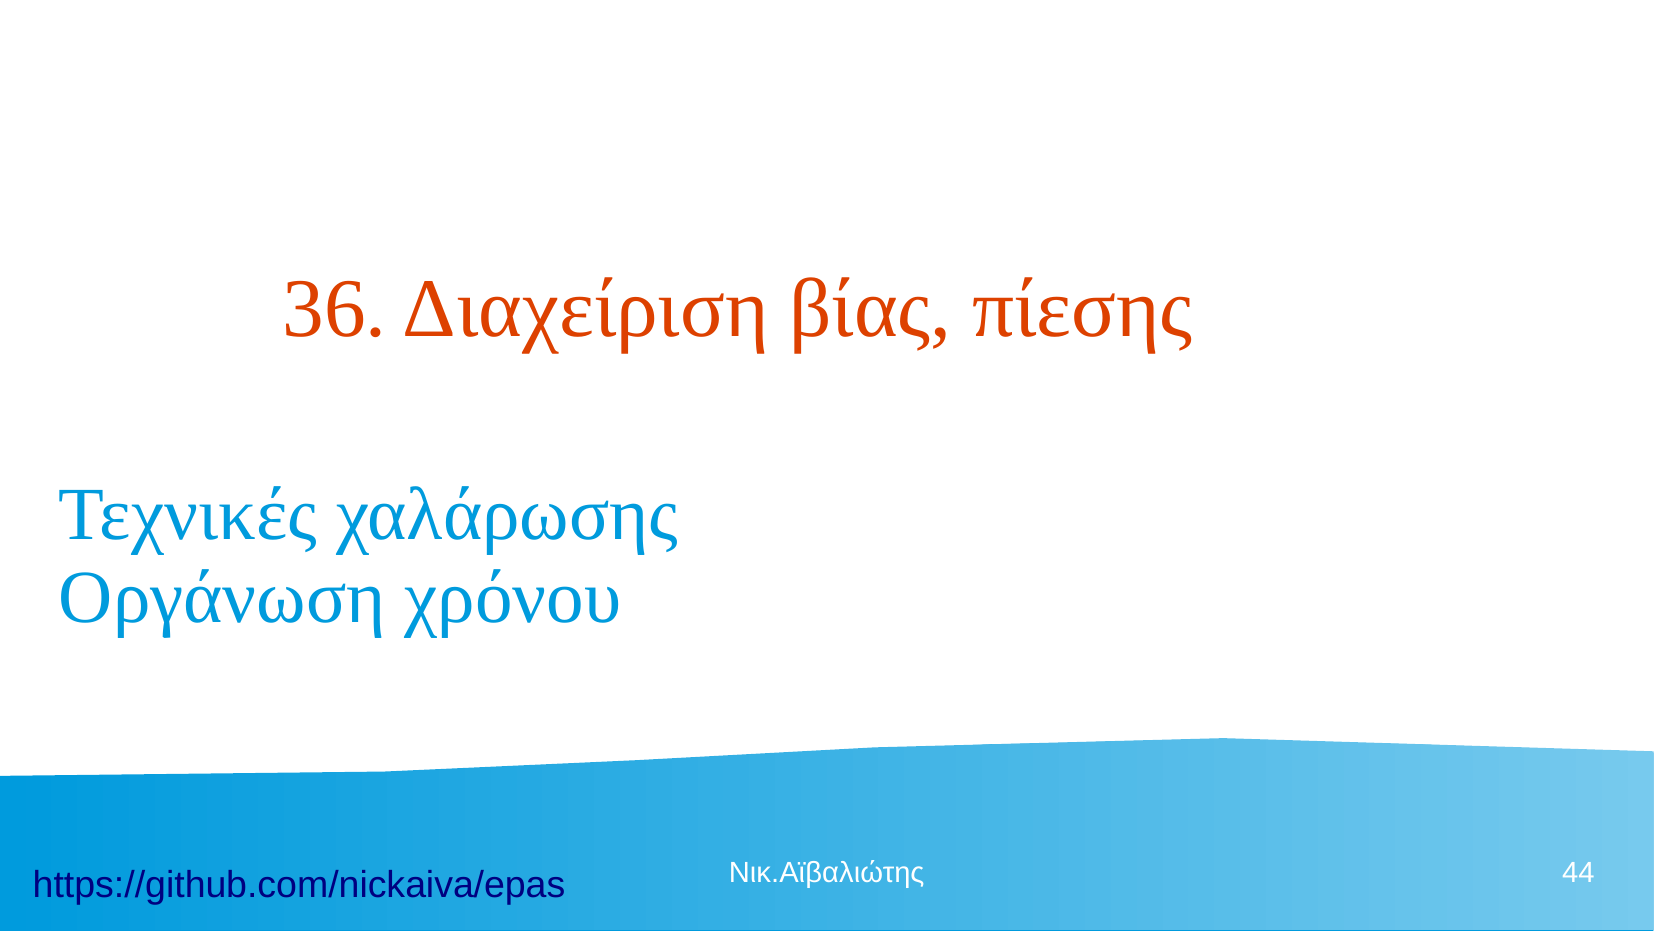

# 36. Διαχείριση βίας, πίεσης
Τεχνικές χαλάρωσης
Οργάνωση χρόνου
Νικ.Αϊβαλιώτης
44